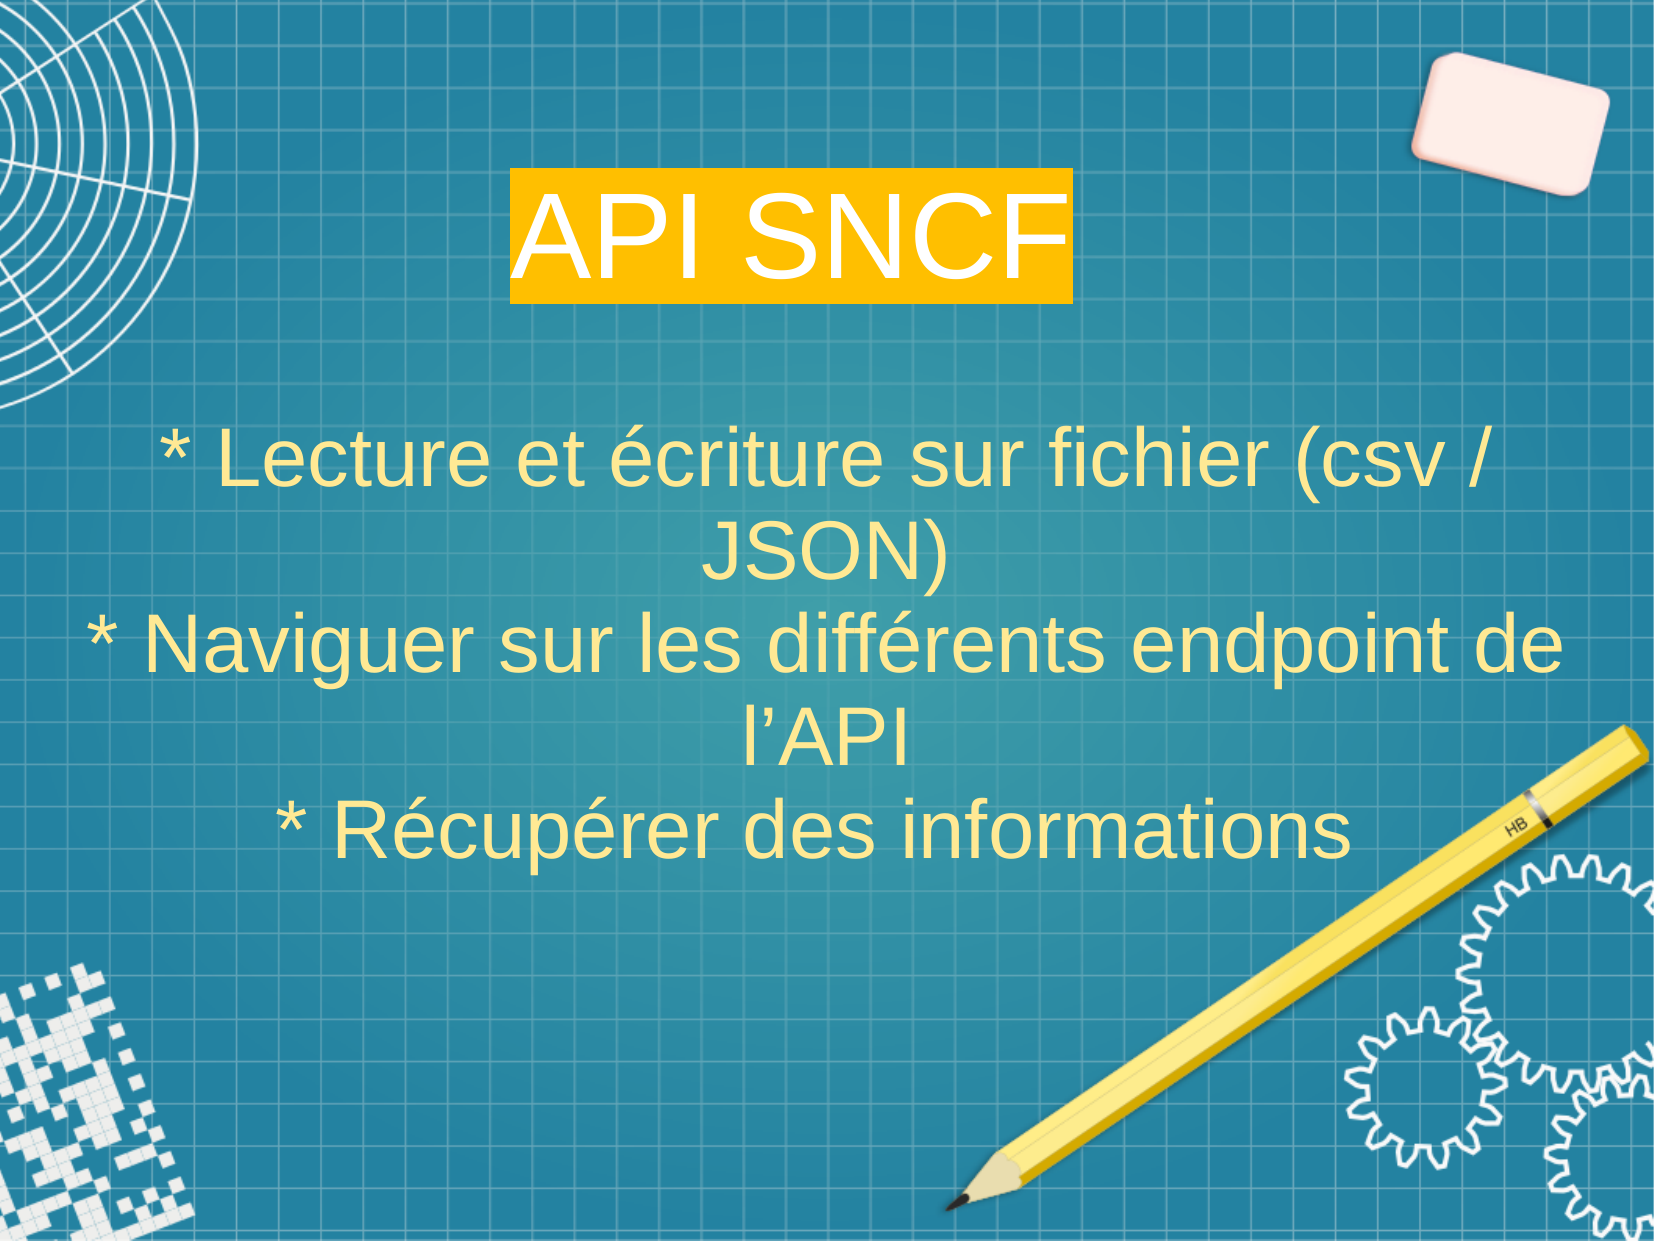

# API SNCF
* Lecture et écriture sur fichier (csv / JSON)
* Naviguer sur les différents endpoint de l’API
* Récupérer des informations